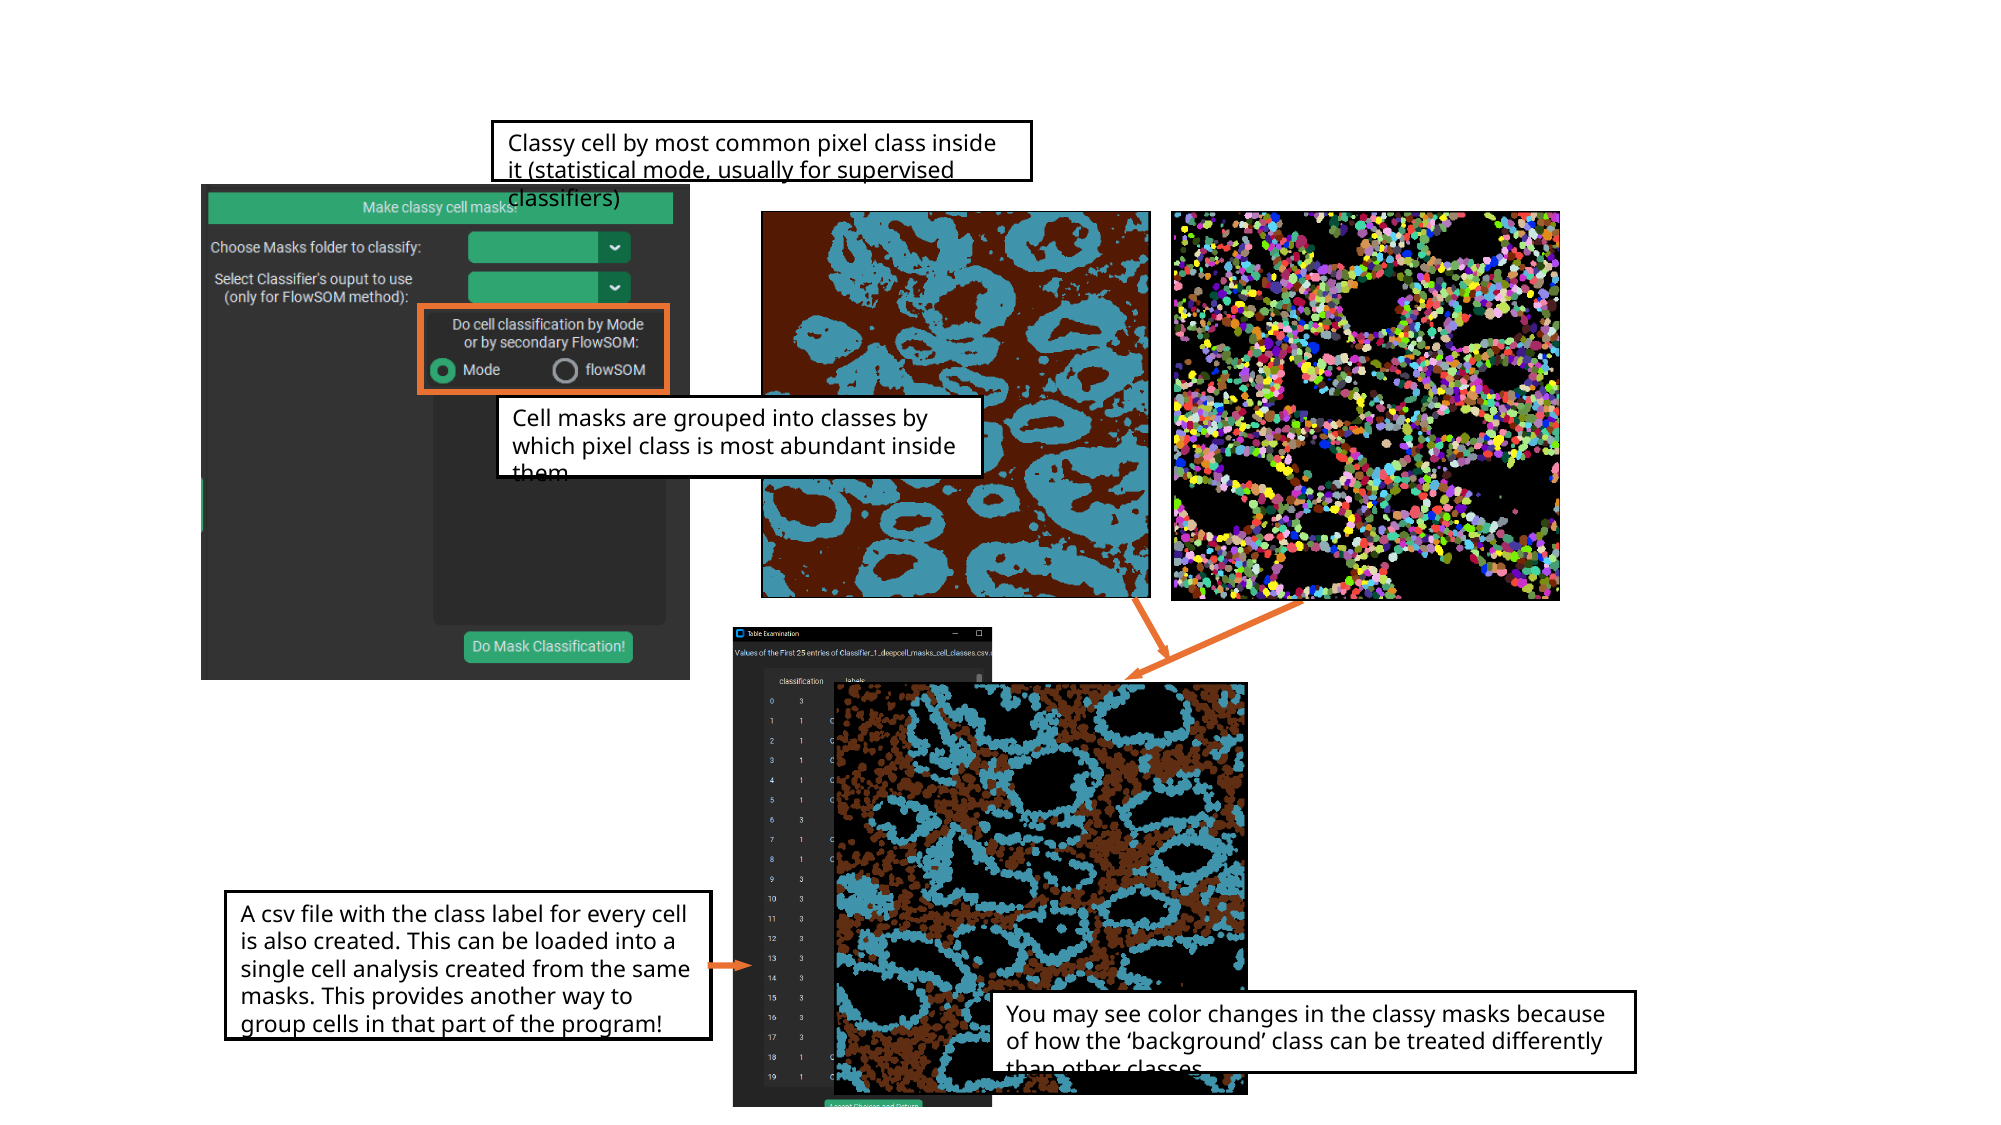

Classy cell by most common pixel class inside it (statistical mode, usually for supervised classifiers)
Cell masks are grouped into classes by which pixel class is most abundant inside them
A csv file with the class label for every cell is also created. This can be loaded into a single cell analysis created from the same masks. This provides another way to group cells in that part of the program!
You may see color changes in the classy masks because of how the ‘background’ class can be treated differently than other classes